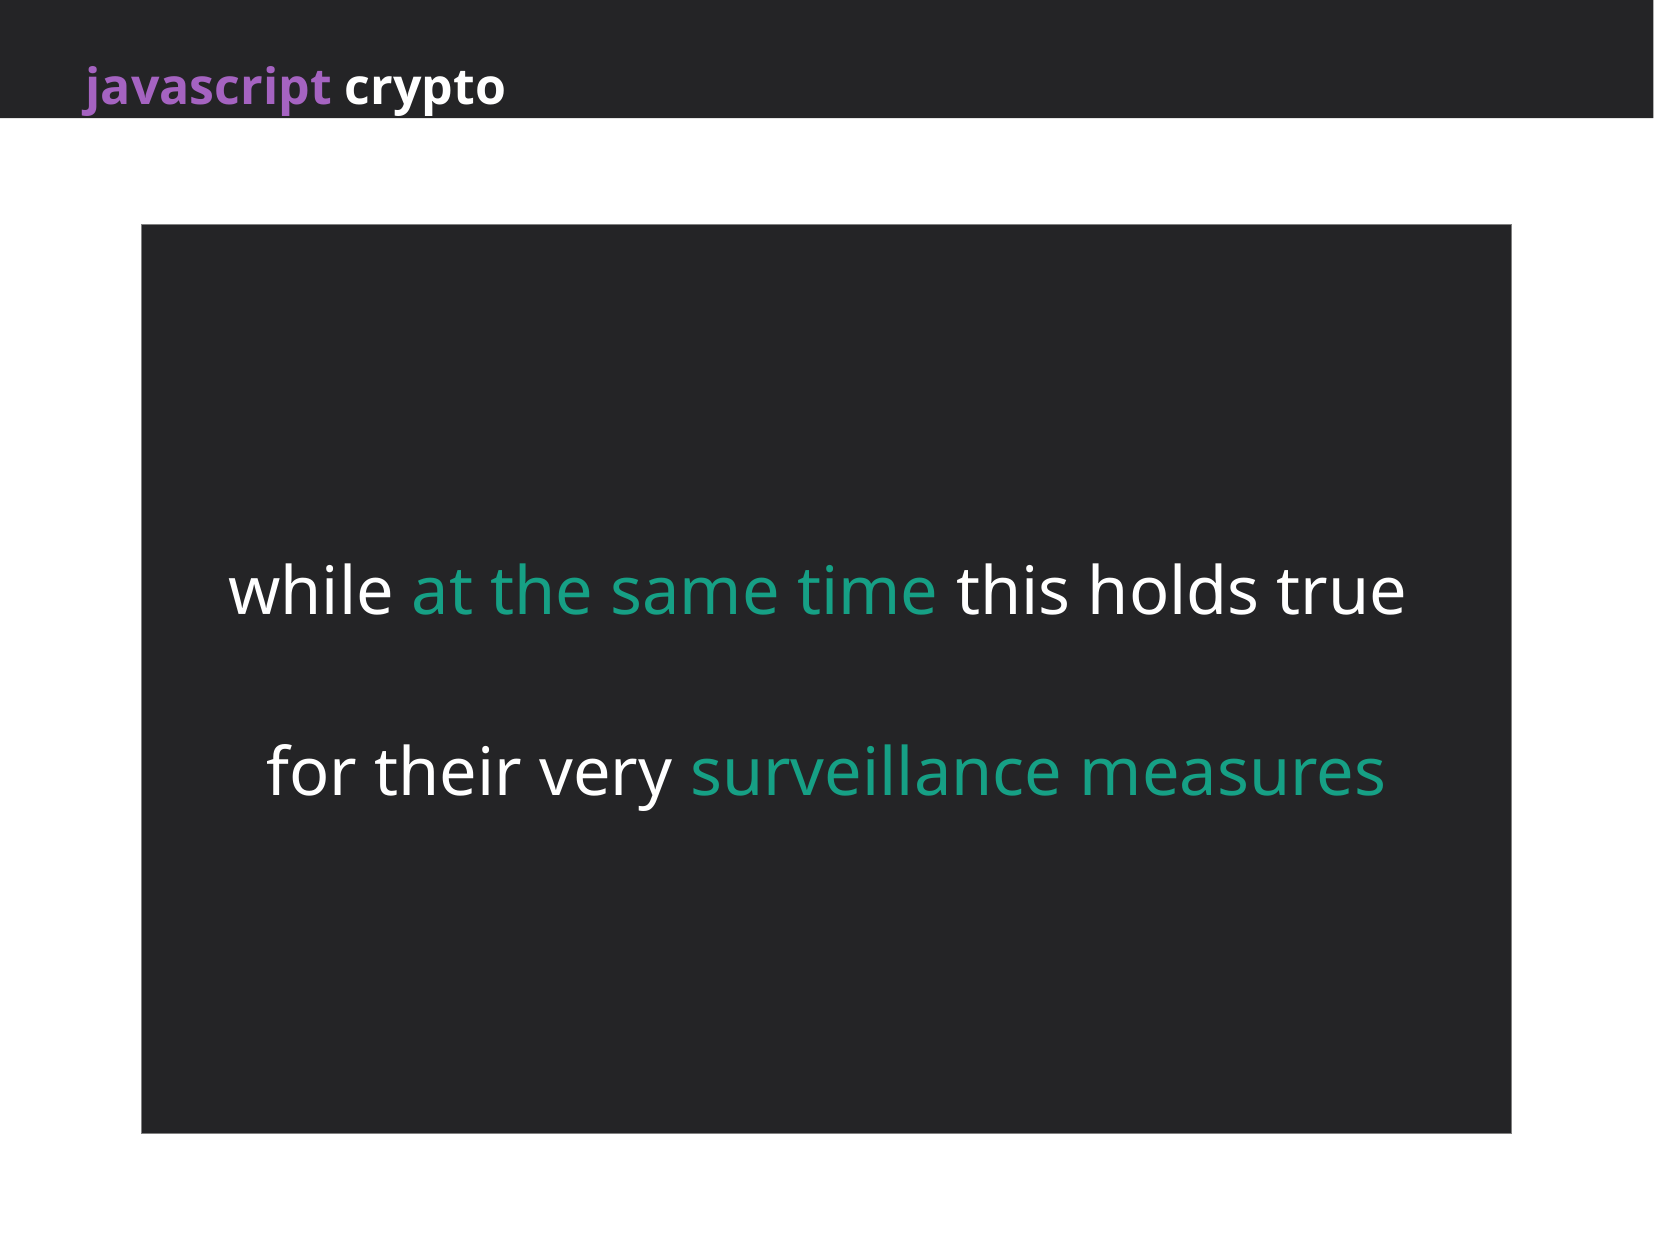

javascript crypto
while at the same time this holds true
for their very surveillance measures
encrypt shit